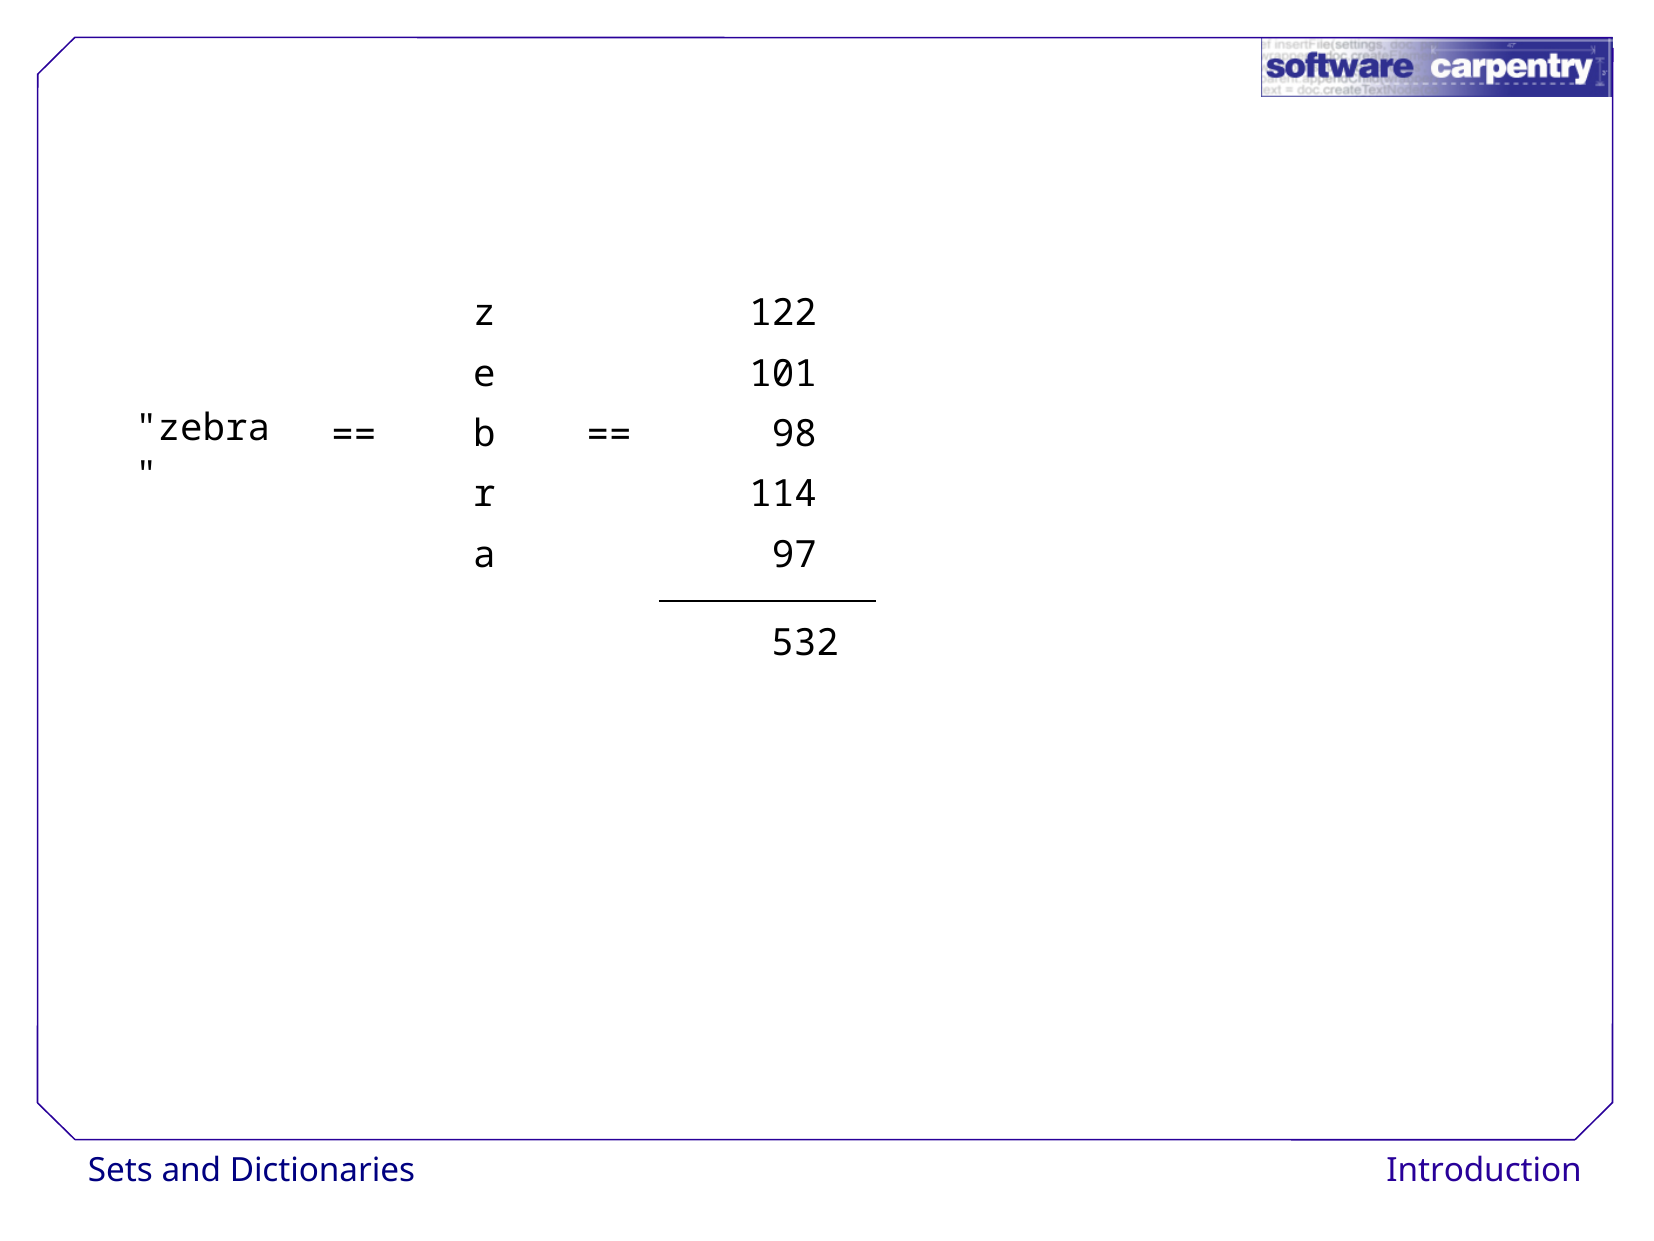

| z |
| --- |
| e |
| b |
| r |
| a |
| 122 |
| --- |
| 101 |
| 98 |
| 114 |
| 97 |
"zebra"
==
==
532